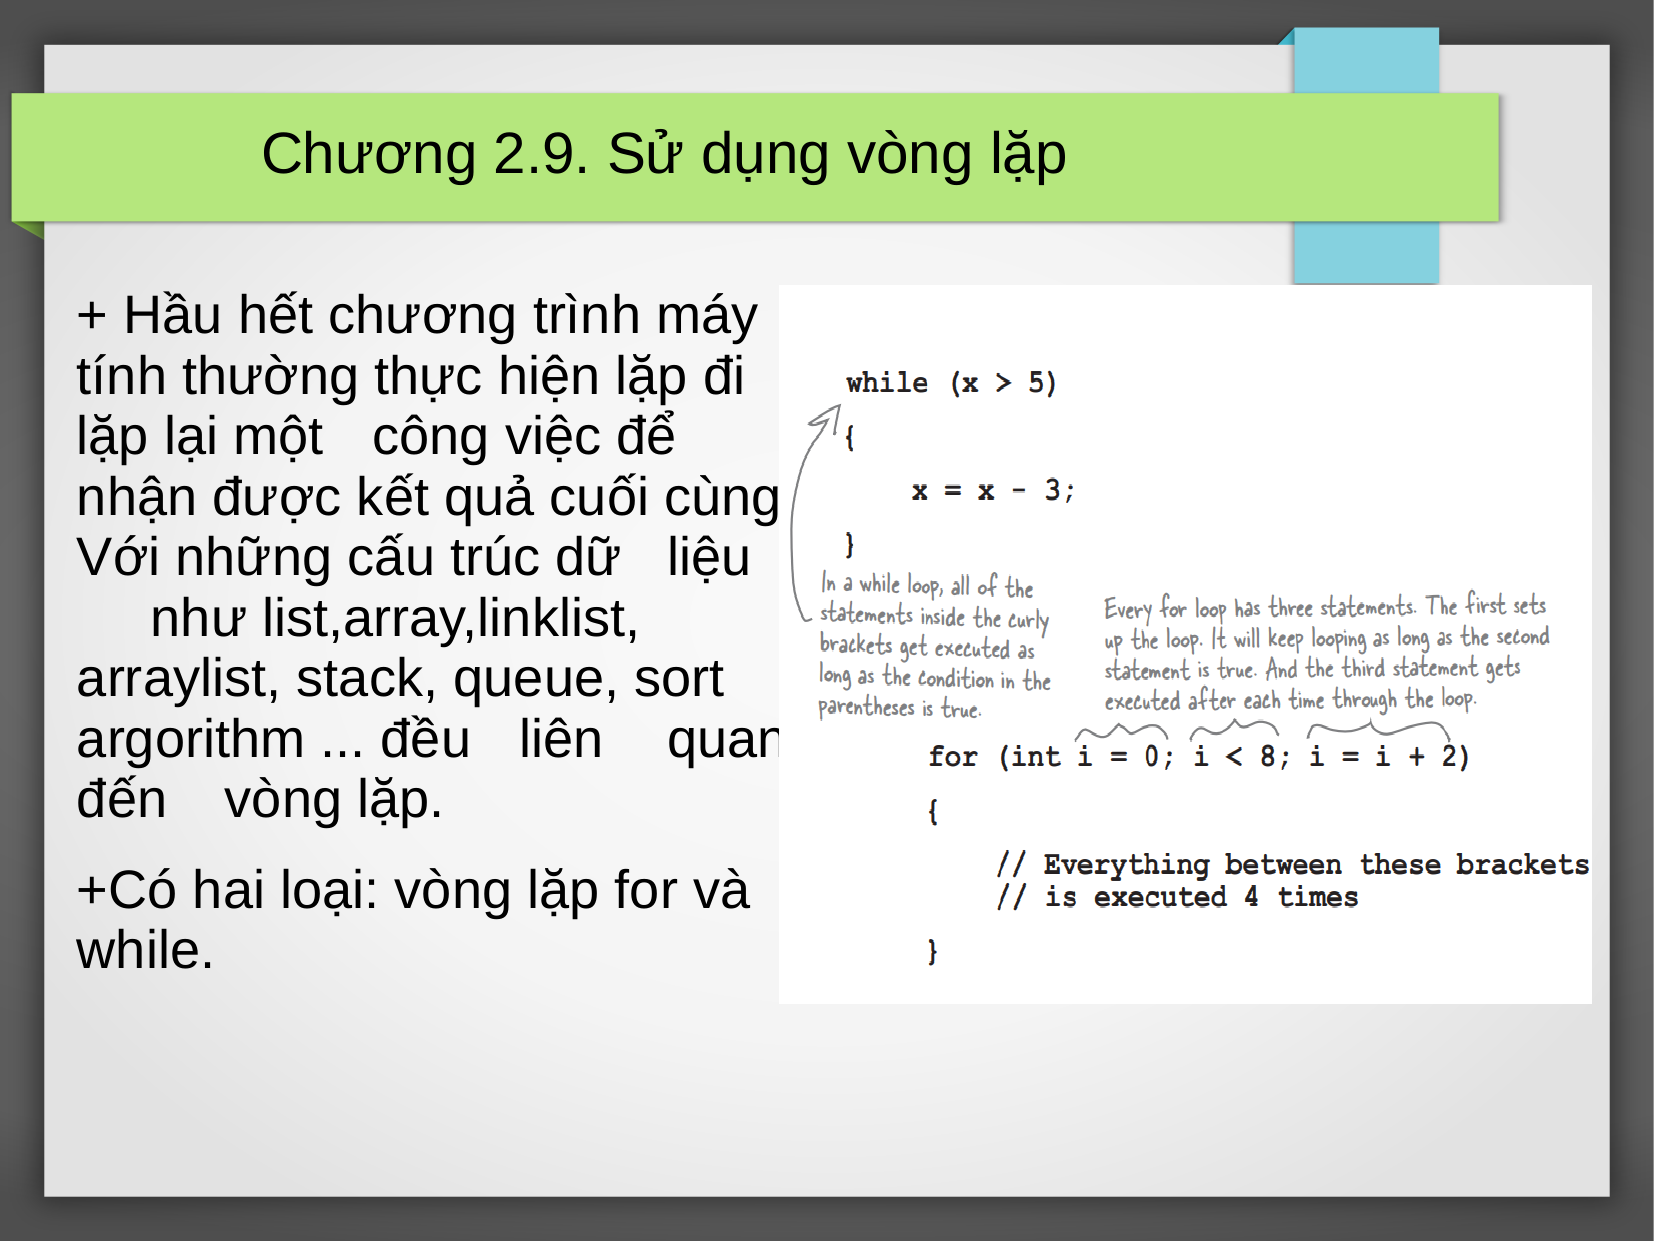

# Chương 2.9. Sử dụng vòng lặp
+ Hầu hết chương trình máy tính thường thực hiện lặp đi lặp lại một 	công việc để nhận được kết quả cuối cùng. Với những cấu trúc dữ 	liệu 	như list,array,linklist, arraylist, stack, queue, sort argorithm ... đều 	liên 	quan đến 	vòng lặp.
+Có hai loại: vòng lặp for và while.